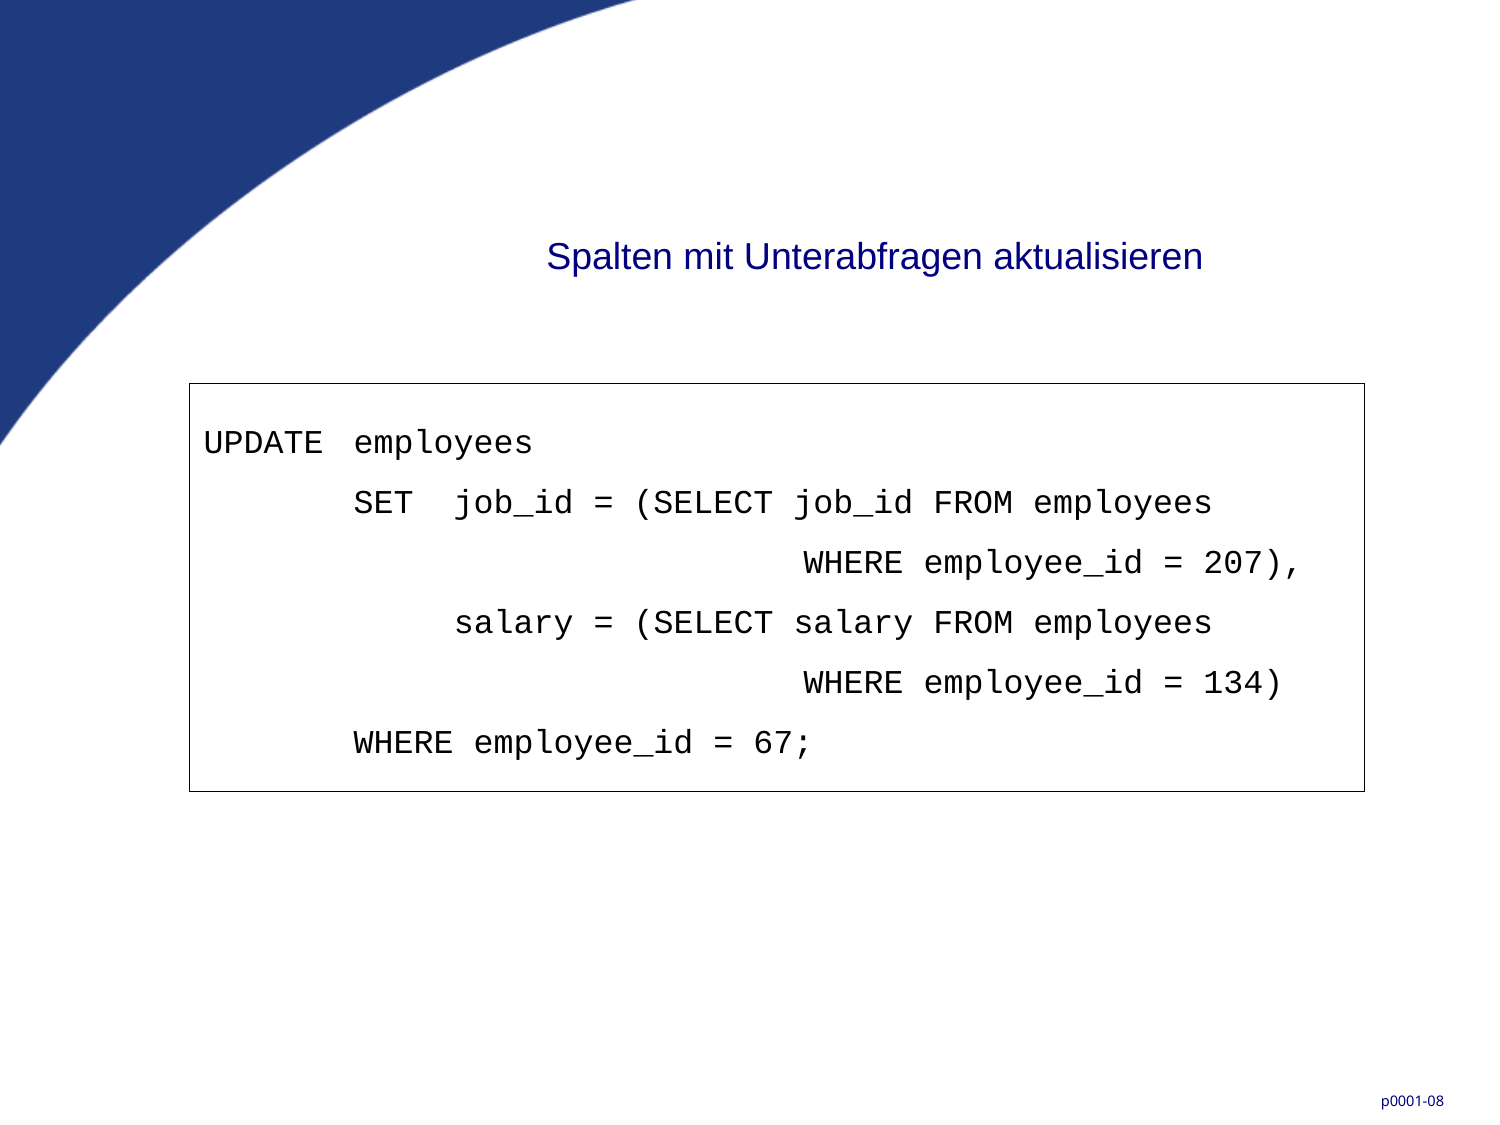

# Spalten mit Unterabfragen aktualisieren
UPDATE 	employees
 	SET job_id = (SELECT job_id FROM employees
				WHERE employee_id = 207),
	 salary = (SELECT salary FROM employees
				WHERE employee_id = 134)
	WHERE employee_id = 67;